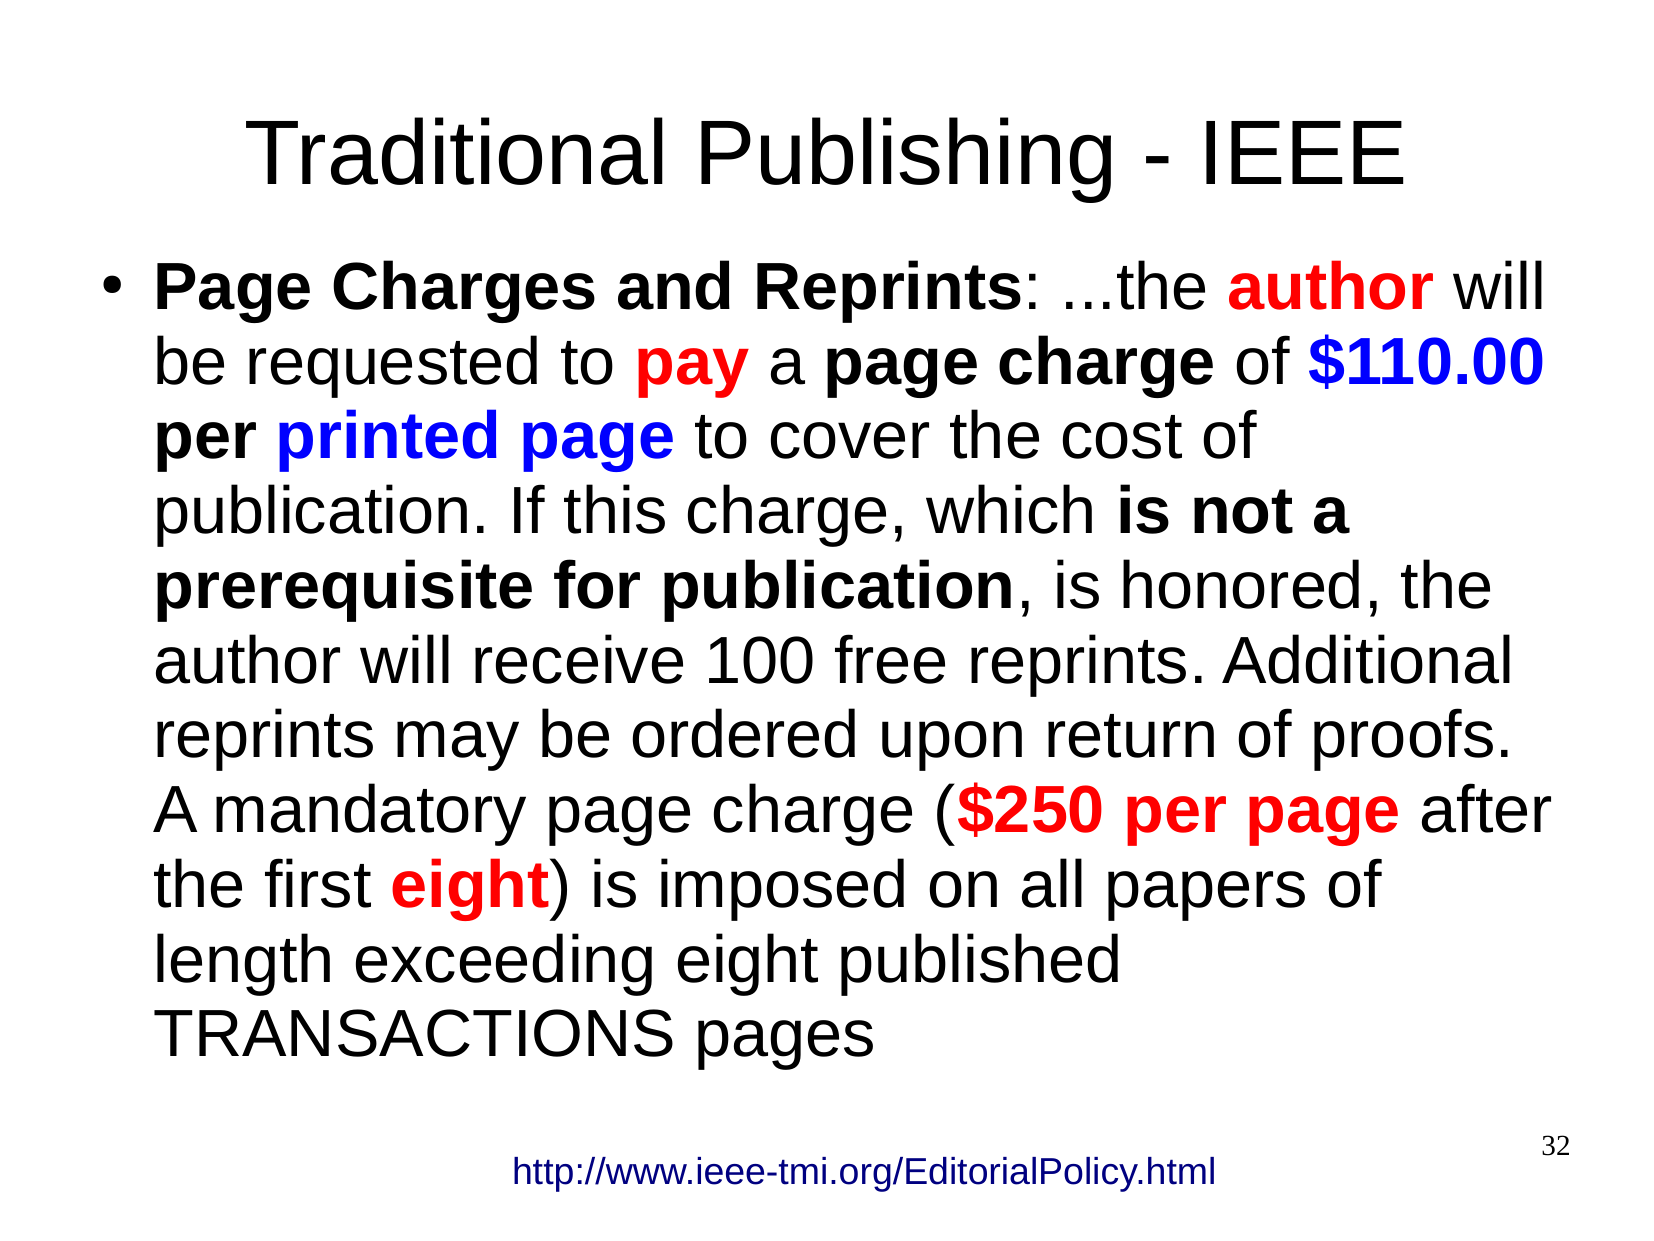

# Traditional Publishing - IEEE
Page Charges and Reprints: ...the author will be requested to pay a page charge of $110.00 per printed page to cover the cost of publication. If this charge, which is not a prerequisite for publication, is honored, the author will receive 100 free reprints. Additional reprints may be ordered upon return of proofs. A mandatory page charge ($250 per page after the first eight) is imposed on all papers of length exceeding eight published TRANSACTIONS pages
32
http://www.ieee-tmi.org/EditorialPolicy.html